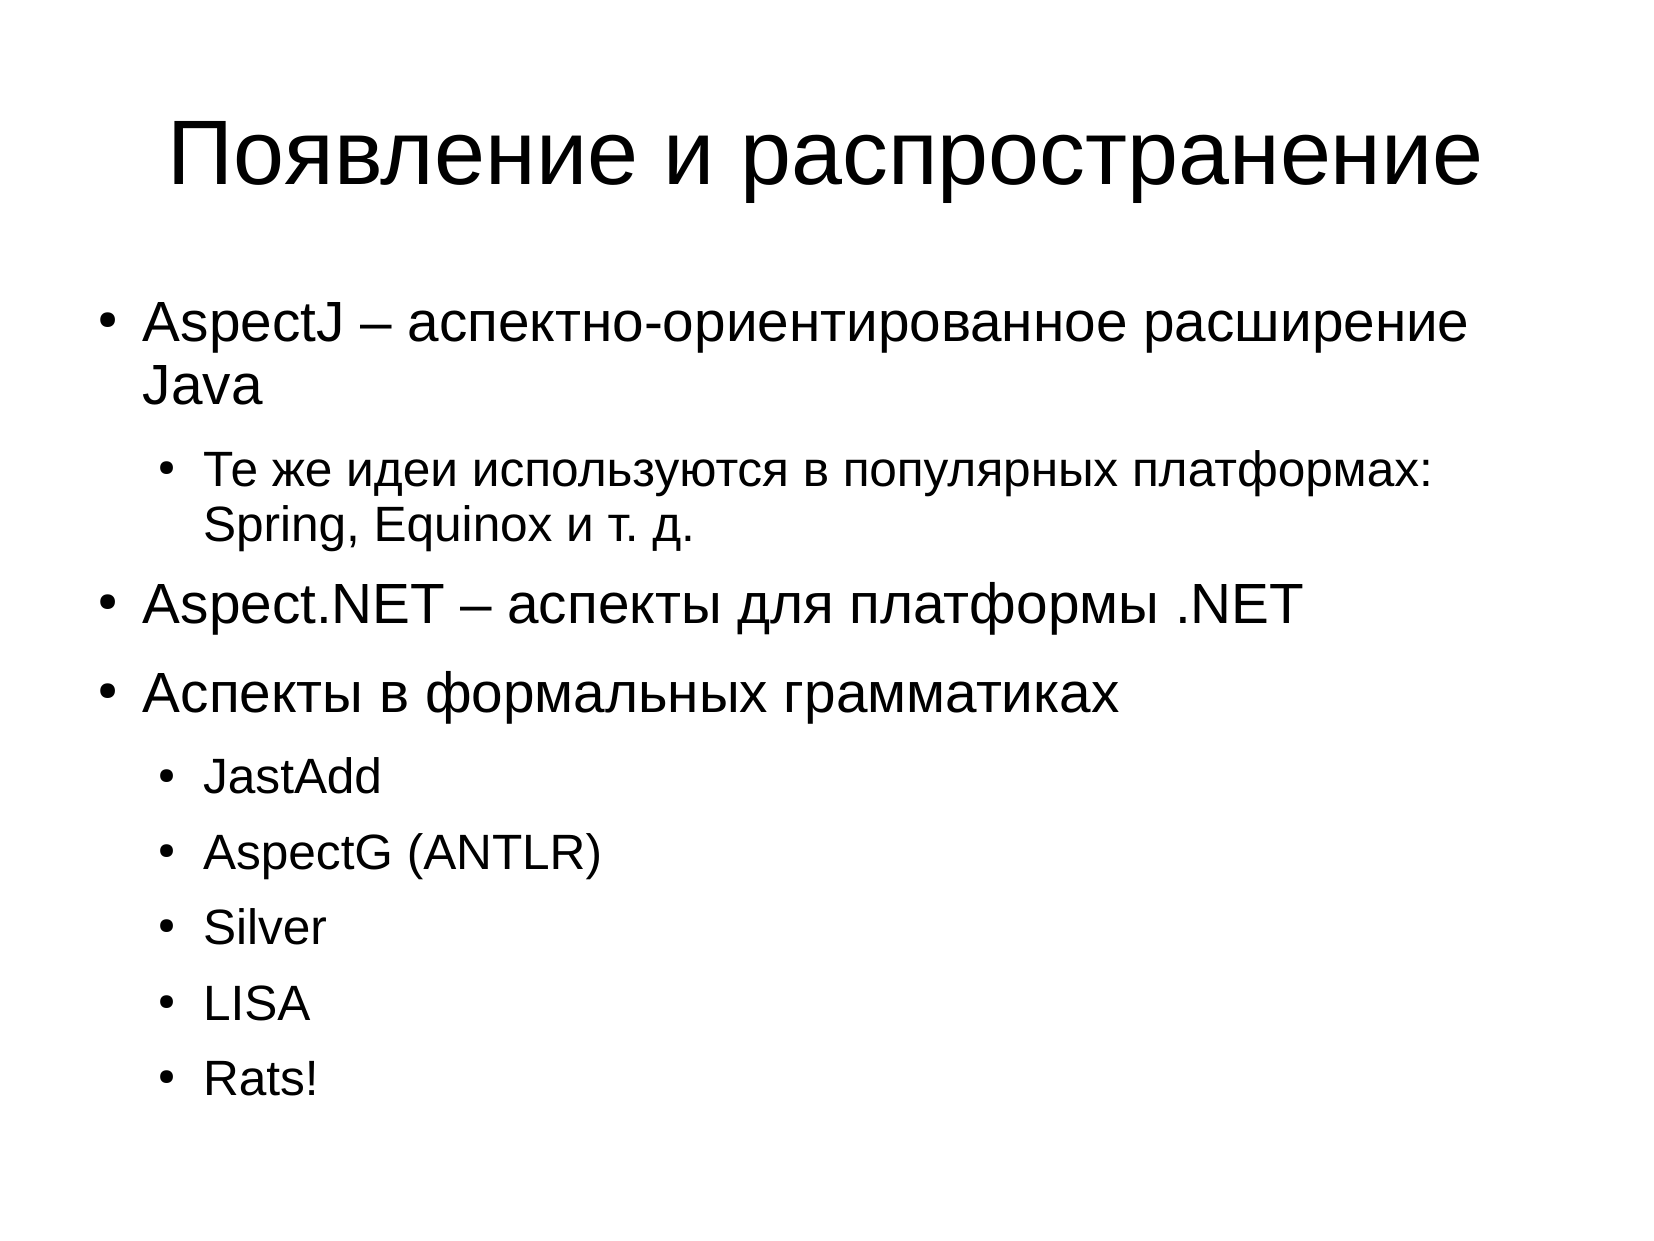

# Появление и распространение
AspectJ – аспектно-ориентированное расширение Java
Те же идеи используются в популярных платформах: Spring, Equinox и т. д.
Aspect.NET – аспекты для платформы .NET
Аспекты в формальных грамматиках
JastAdd
AspectG (ANTLR)
Silver
LISA
Rats!